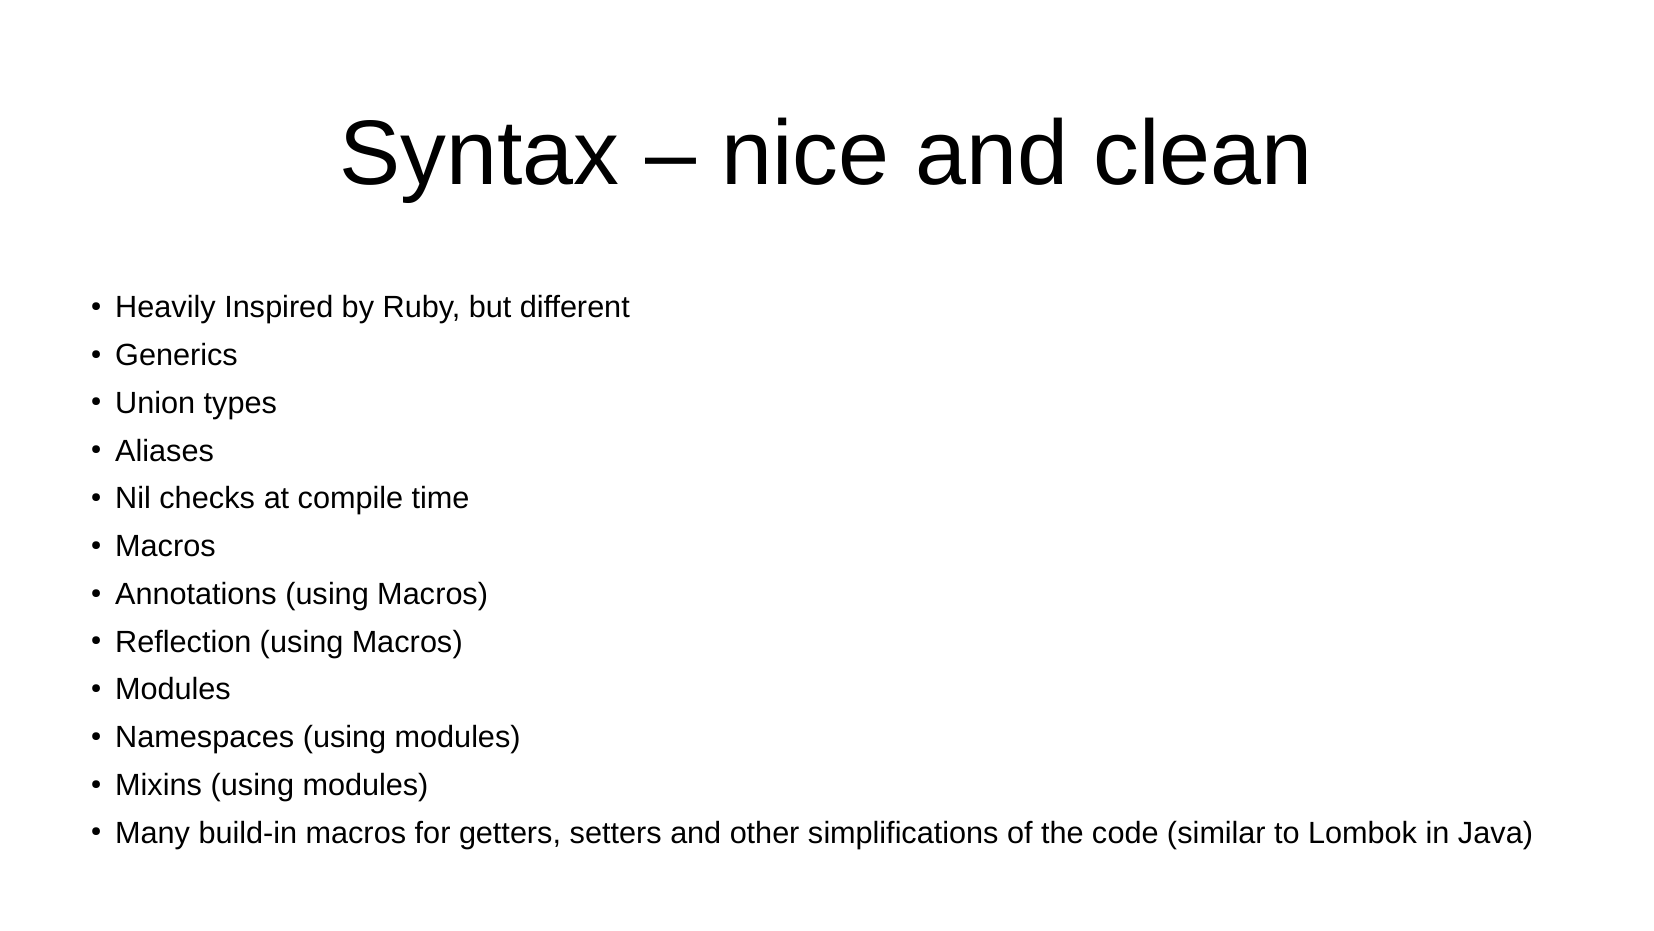

# Syntax – nice and clean
Heavily Inspired by Ruby, but different
Generics
Union types
Aliases
Nil checks at compile time
Macros
Annotations (using Macros)
Reflection (using Macros)
Modules
Namespaces (using modules)
Mixins (using modules)
Many build-in macros for getters, setters and other simplifications of the code (similar to Lombok in Java)